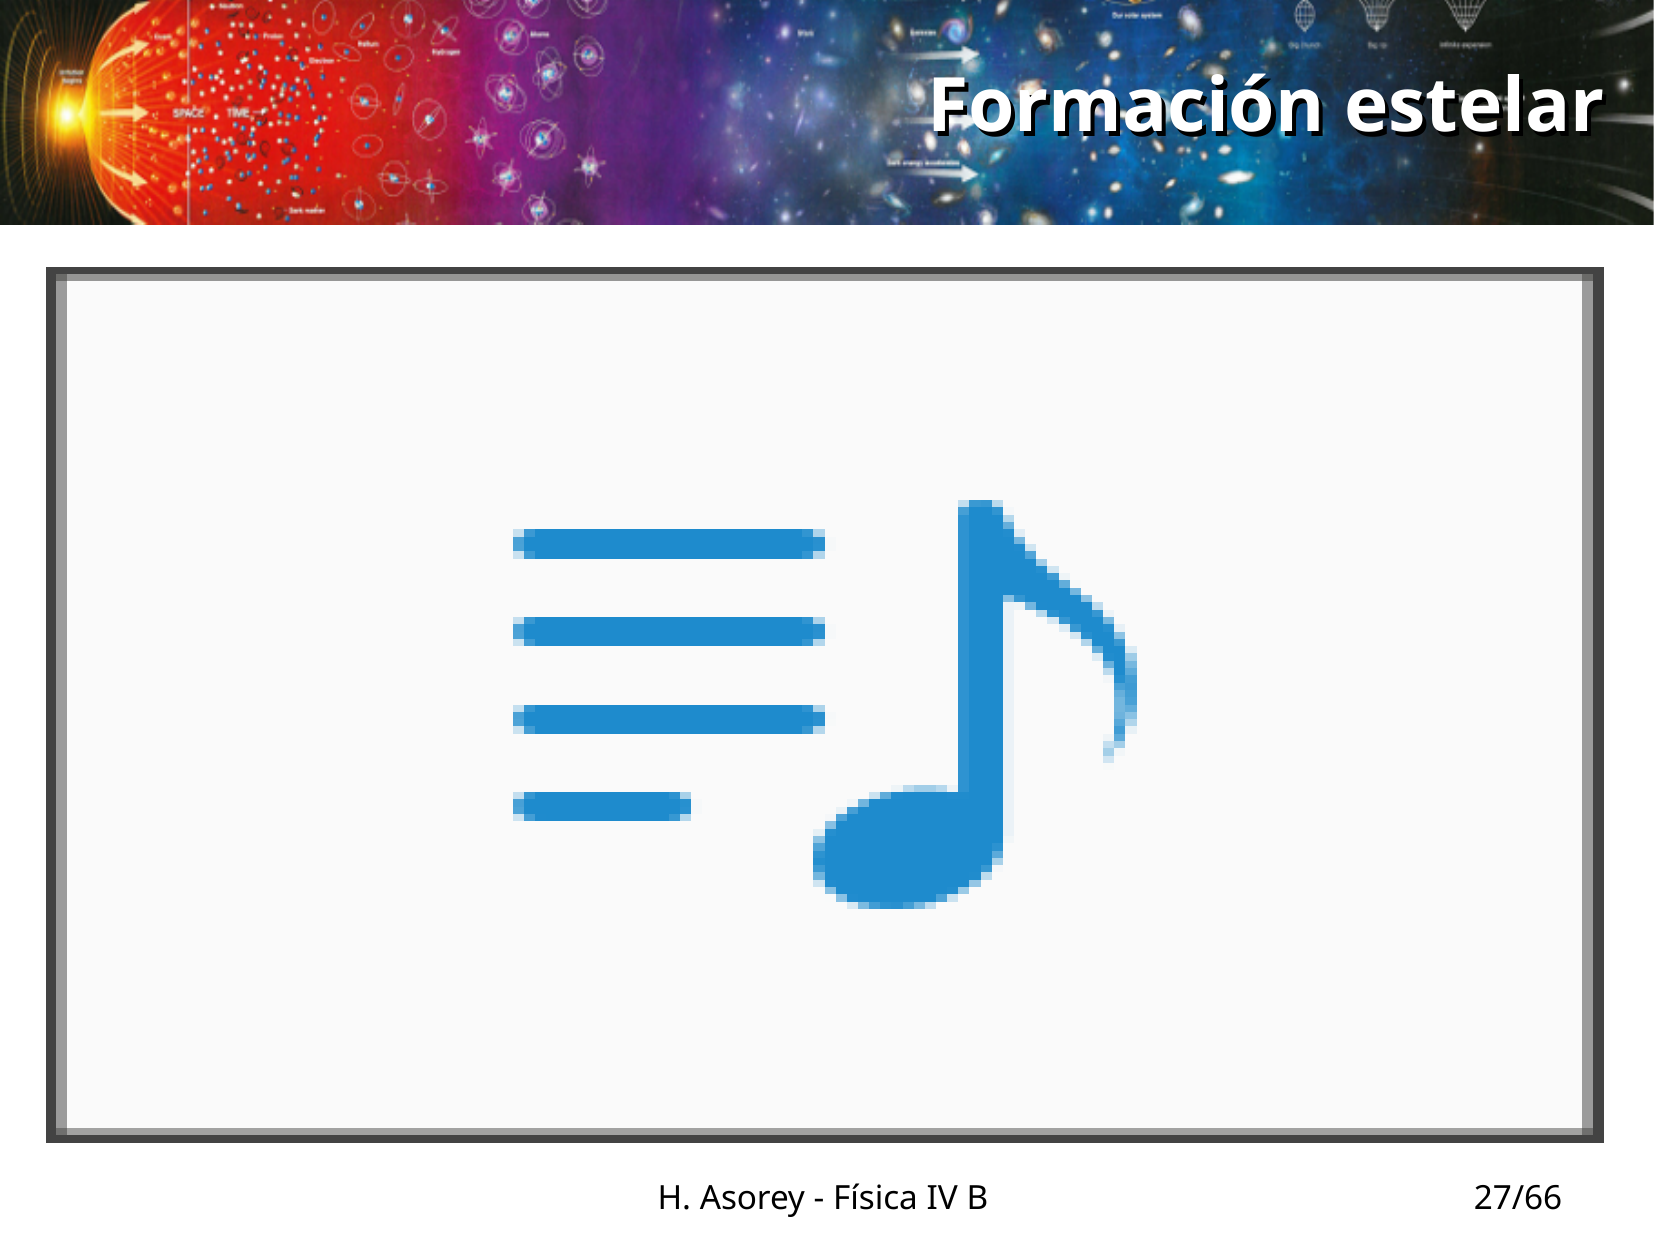

# Formación estelar
H. Asorey - Física IV B
27